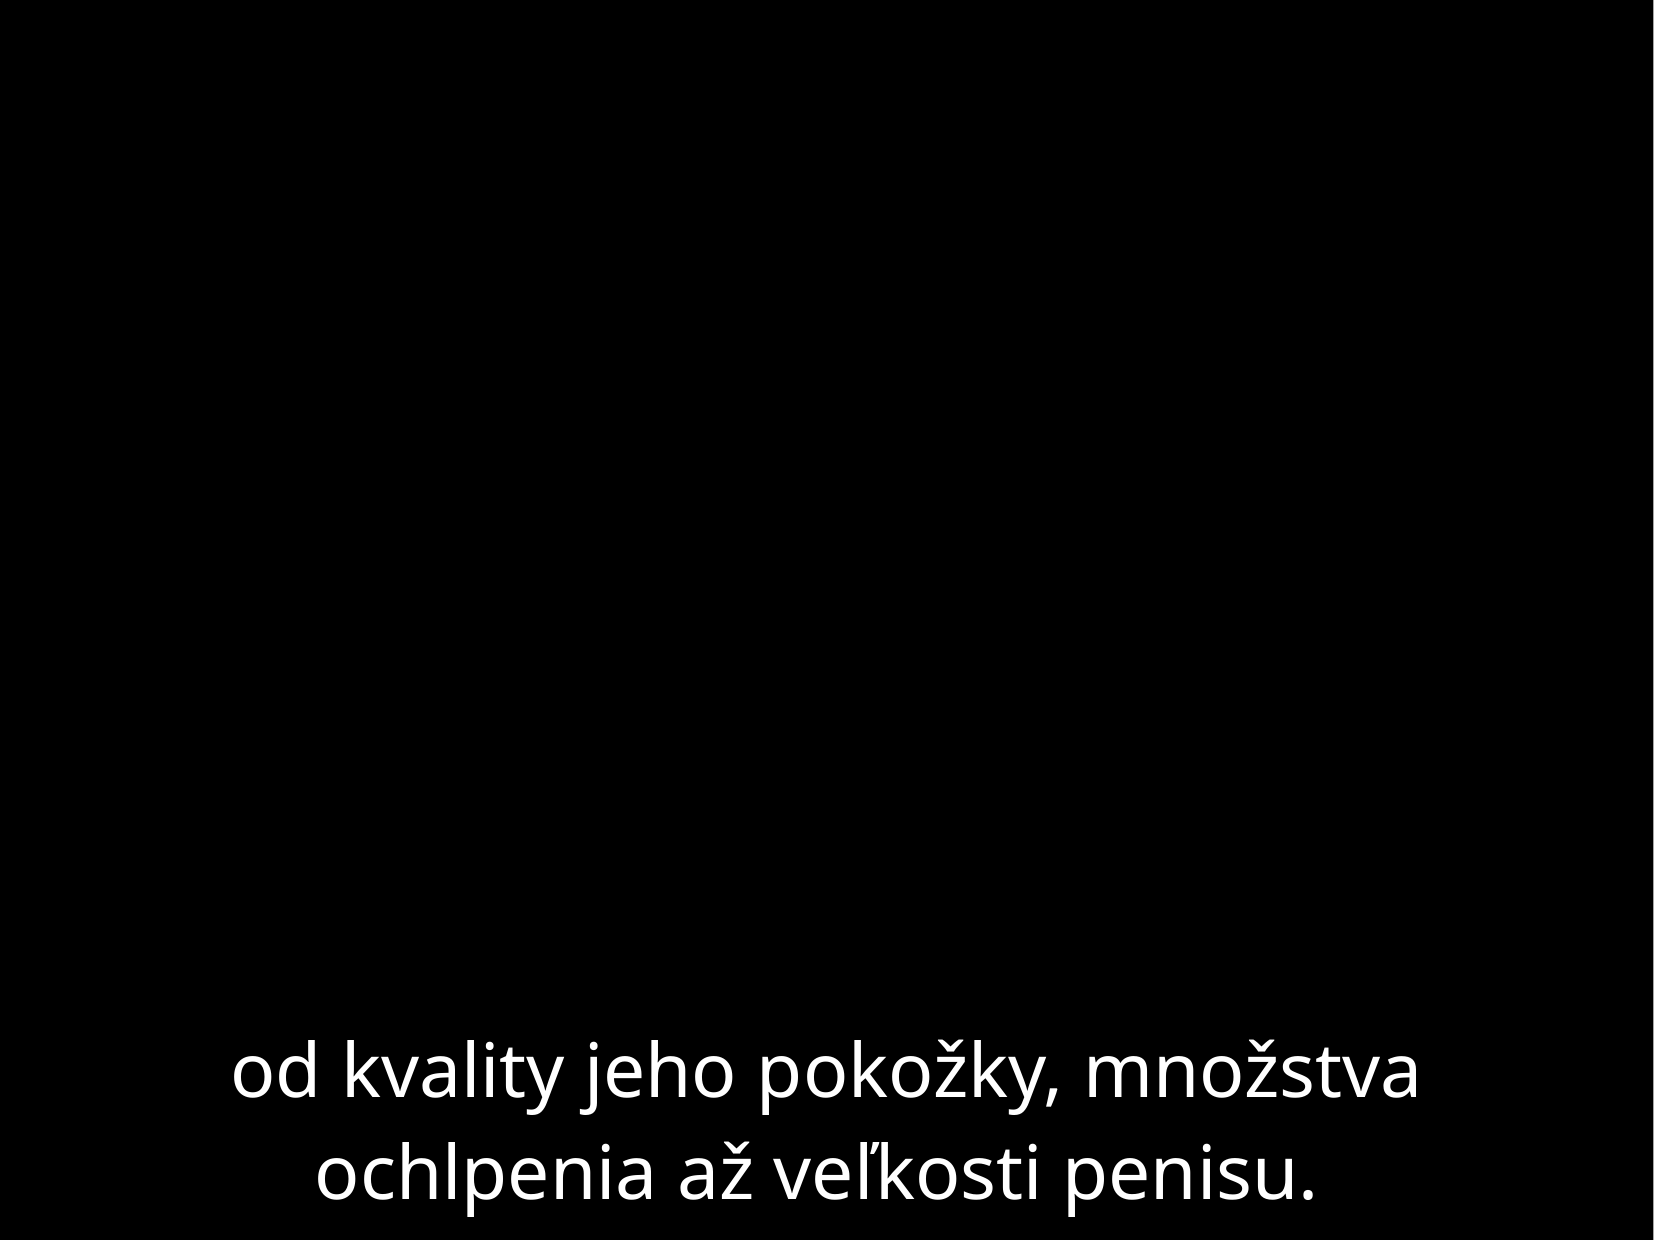

# od kvality jeho pokožky, množstva ochlpenia až veľkosti penisu.